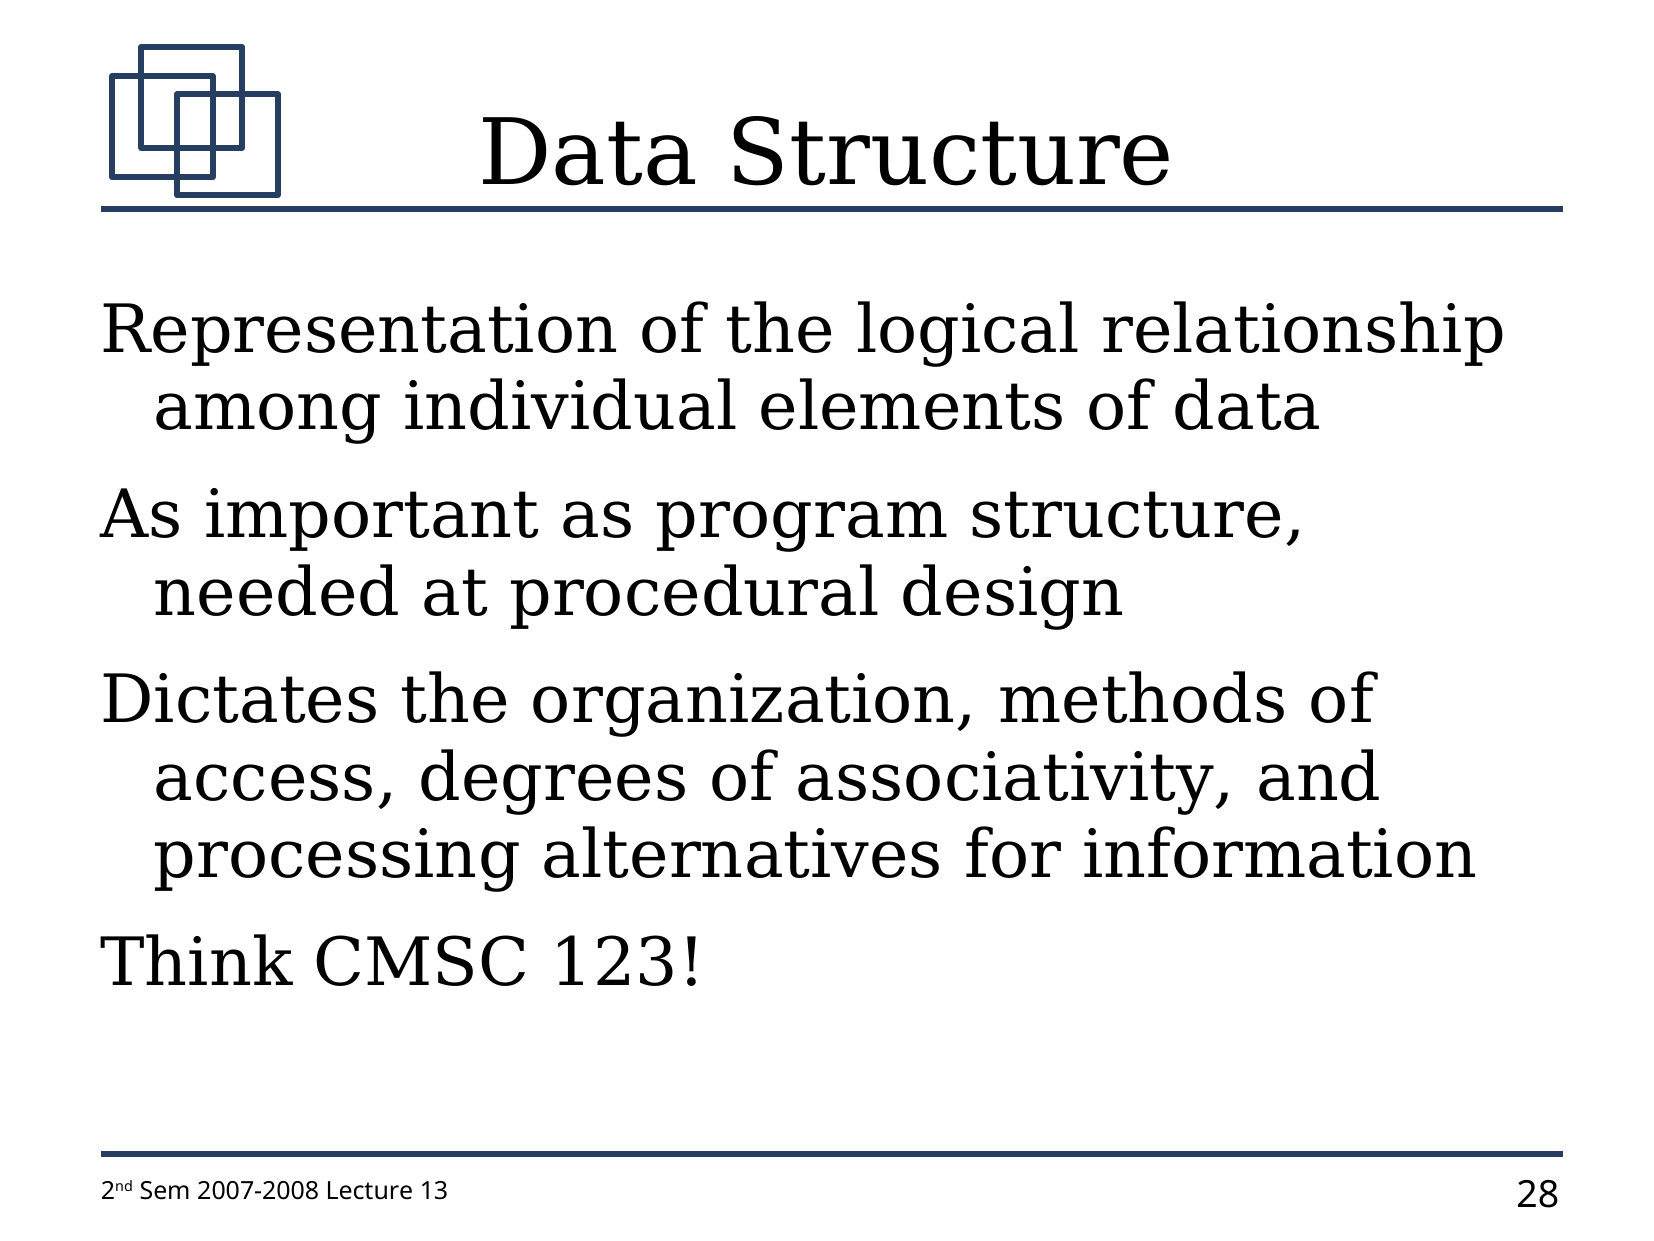

# Data Structure
Representation of the logical relationship among individual elements of data
As important as program structure, needed at procedural design
Dictates the organization, methods of access, degrees of associativity, and processing alternatives for information
Think CMSC 123!